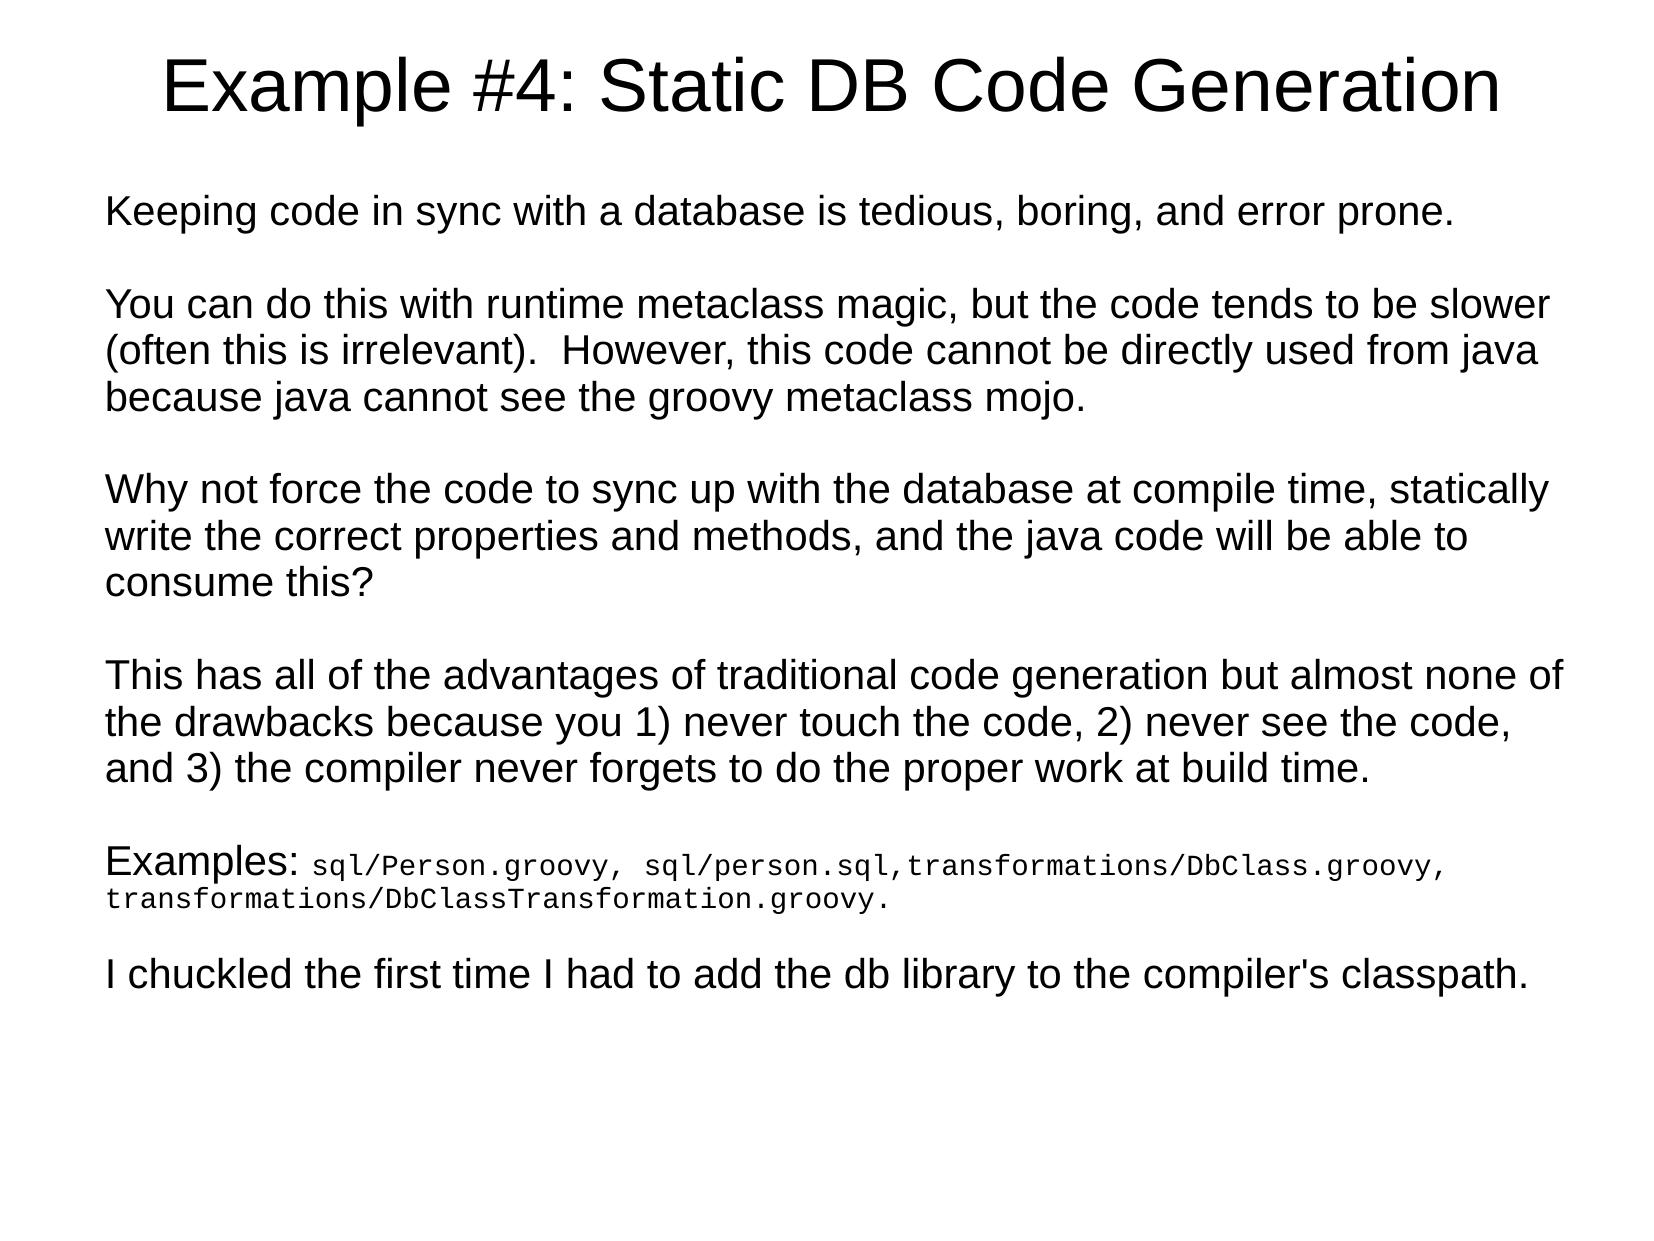

Example #4: Static DB Code Generation
Keeping code in sync with a database is tedious, boring, and error prone.
You can do this with runtime metaclass magic, but the code tends to be slower (often this is irrelevant). However, this code cannot be directly used from java because java cannot see the groovy metaclass mojo.
Why not force the code to sync up with the database at compile time, statically write the correct properties and methods, and the java code will be able to consume this?
This has all of the advantages of traditional code generation but almost none of the drawbacks because you 1) never touch the code, 2) never see the code, and 3) the compiler never forgets to do the proper work at build time.
Examples: sql/Person.groovy, sql/person.sql,transformations/DbClass.groovy, transformations/DbClassTransformation.groovy.
I chuckled the first time I had to add the db library to the compiler's classpath.